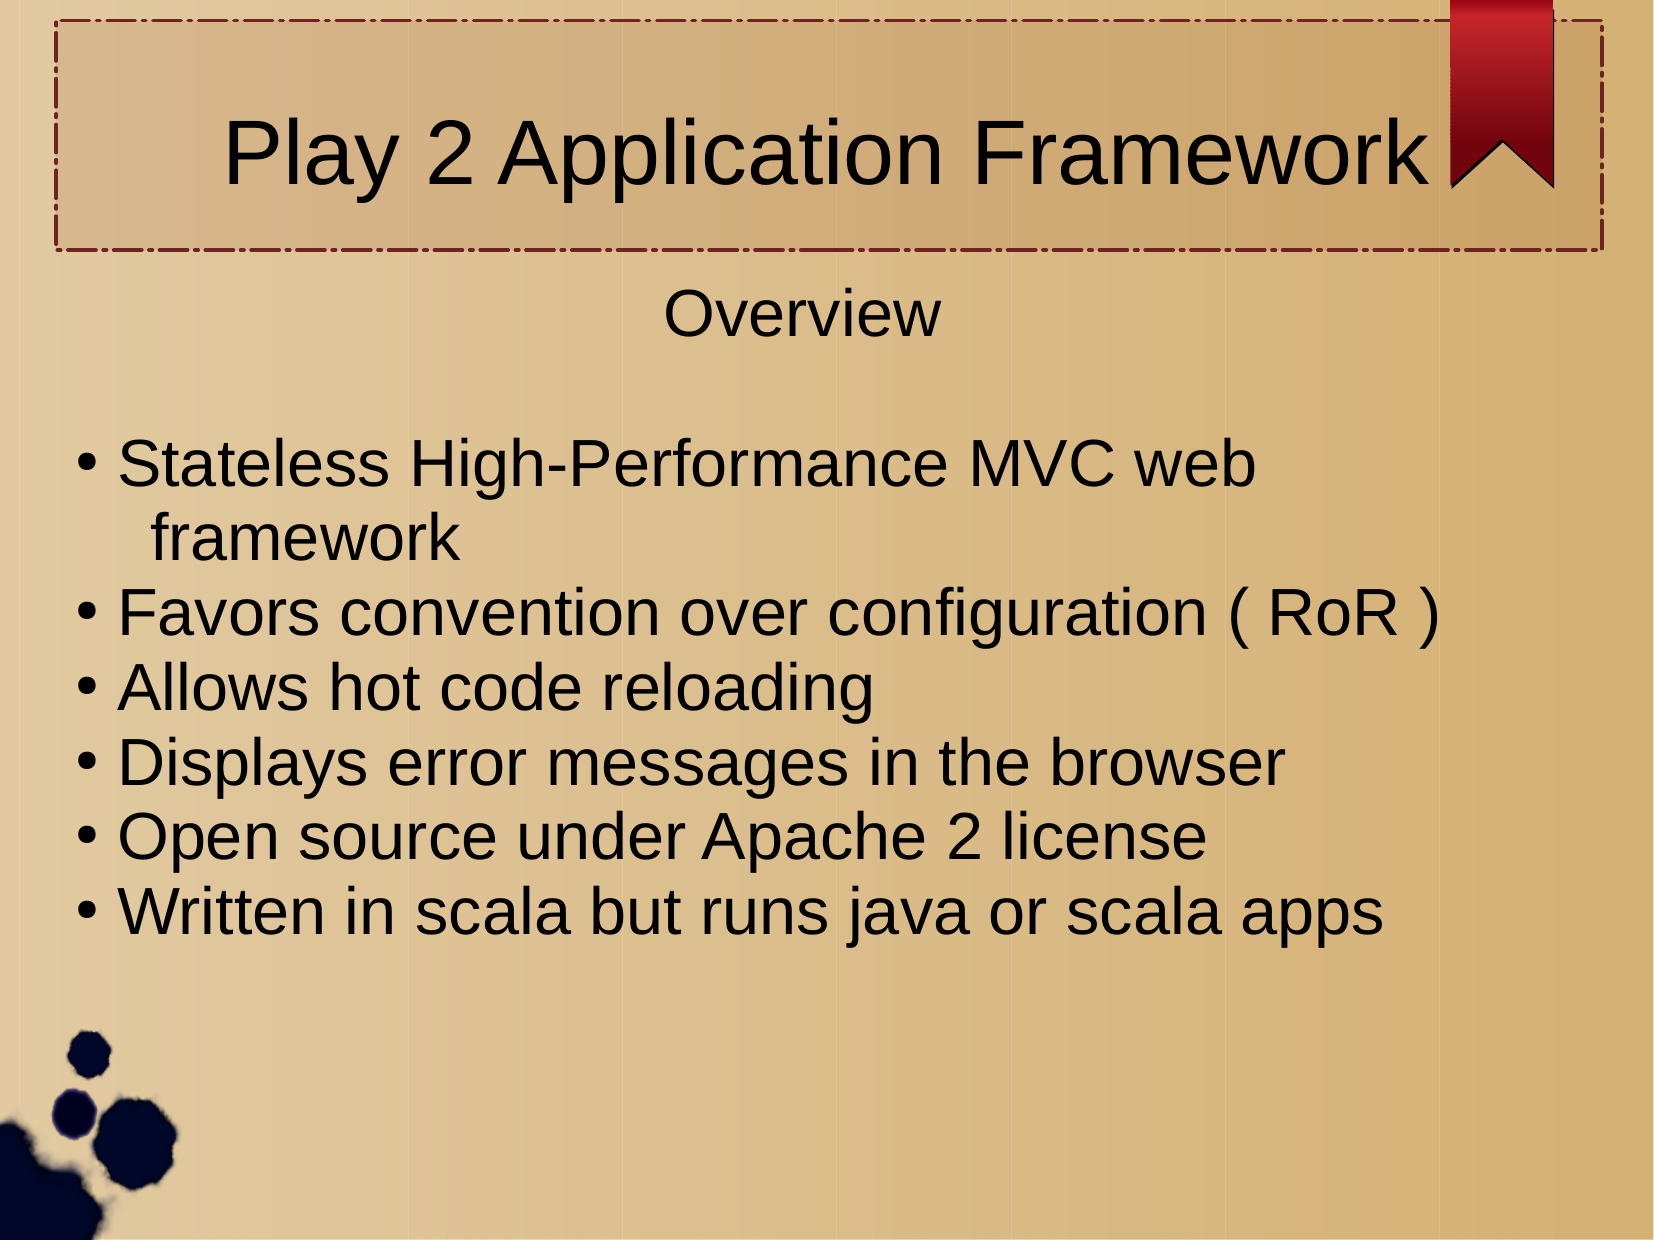

# Play 2 Application Framework
Overview
 Stateless High-Performance MVC web 		framework
 Favors convention over configuration ( RoR )
 Allows hot code reloading
 Displays error messages in the browser
 Open source under Apache 2 license
 Written in scala but runs java or scala apps